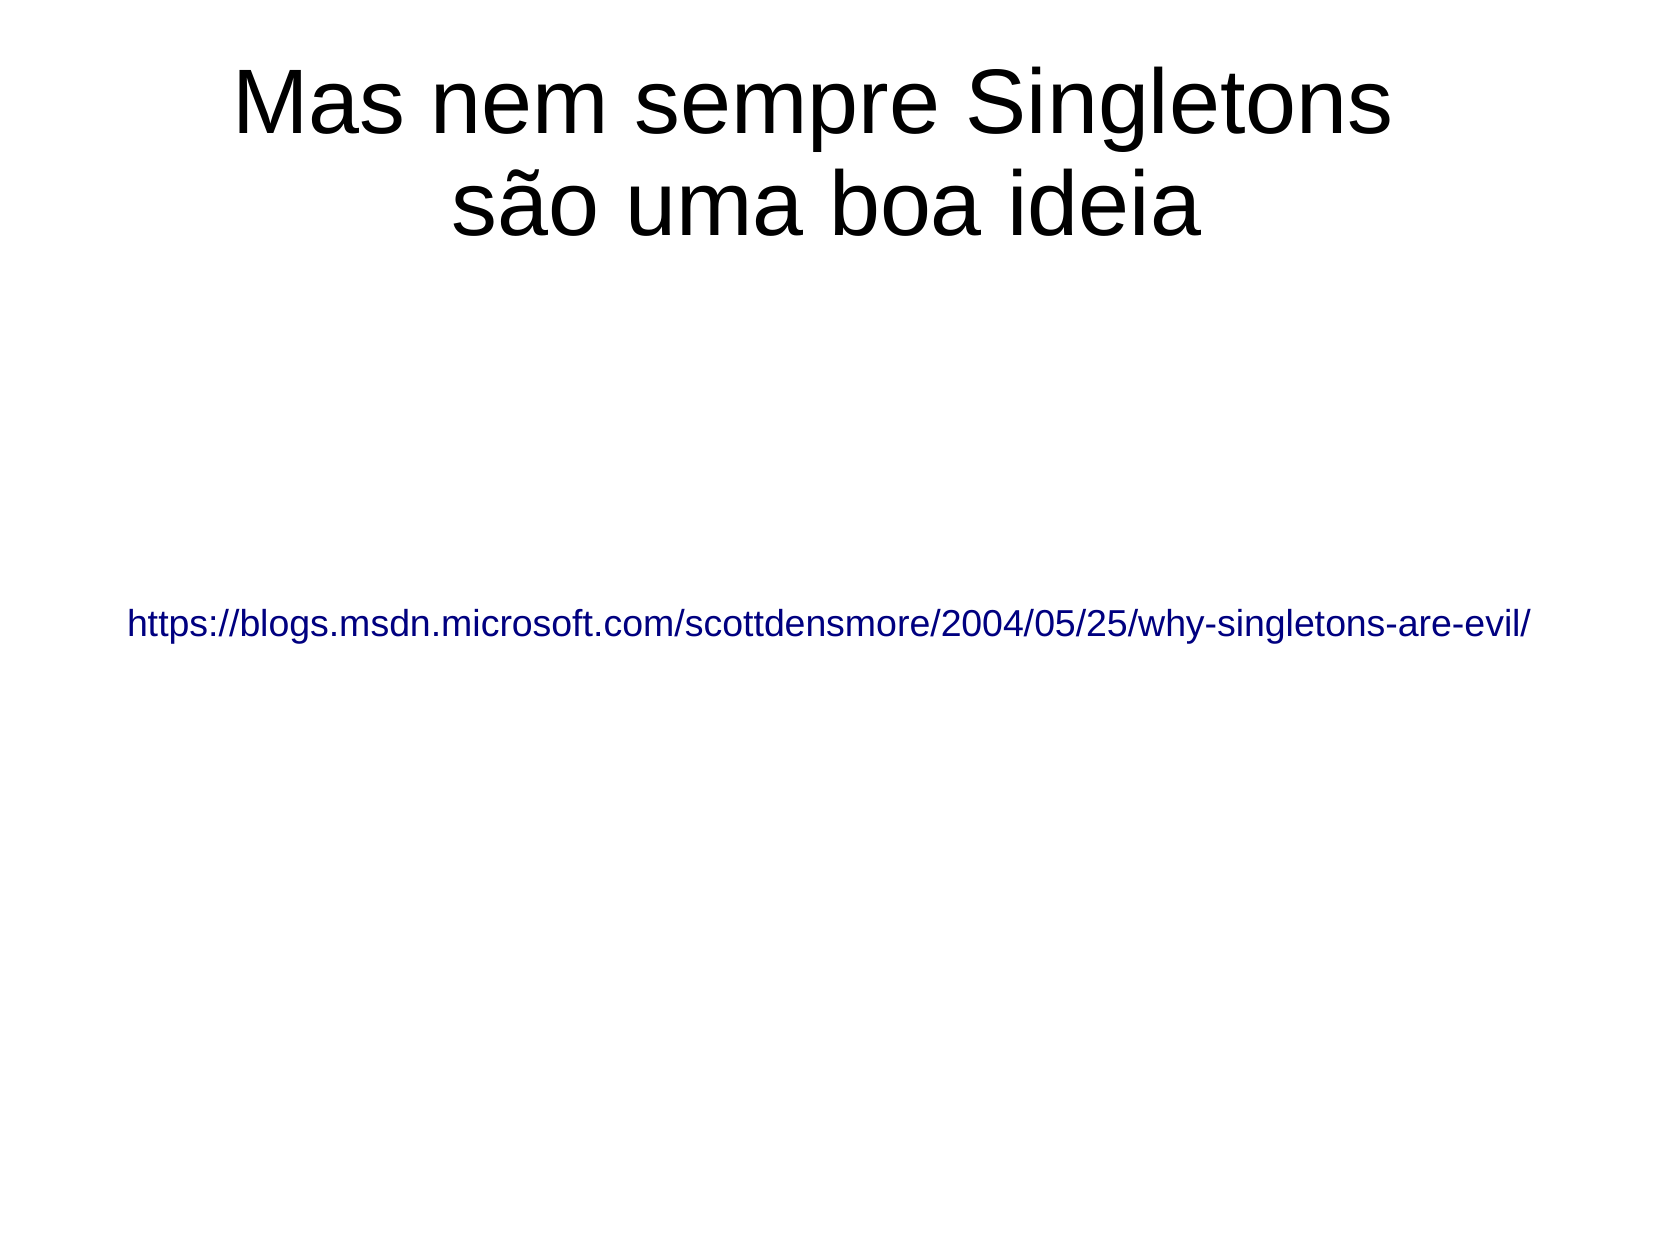

# Mas nem sempre Singletons são uma boa ideia
https://blogs.msdn.microsoft.com/scottdensmore/2004/05/25/why-singletons-are-evil/